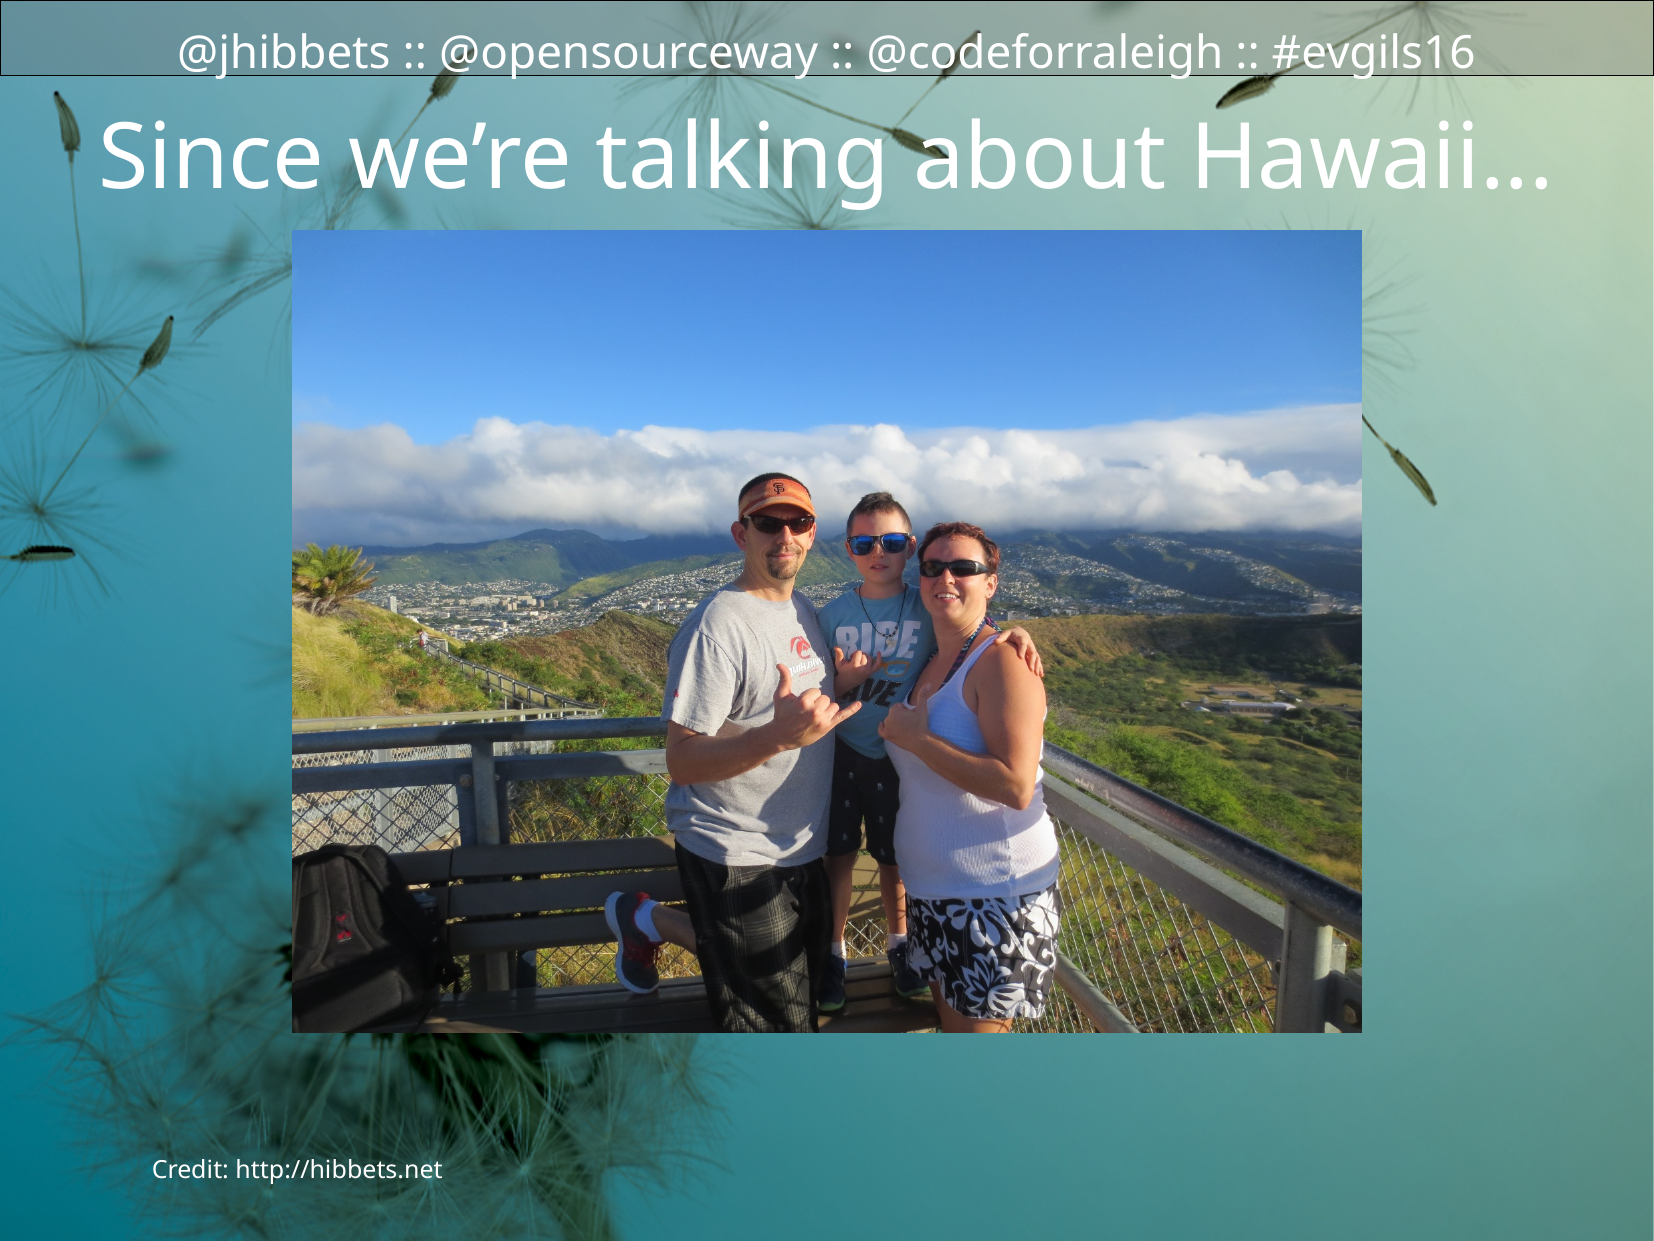

# Since we’re talking about Hawaii...
Credit: http://hibbets.net